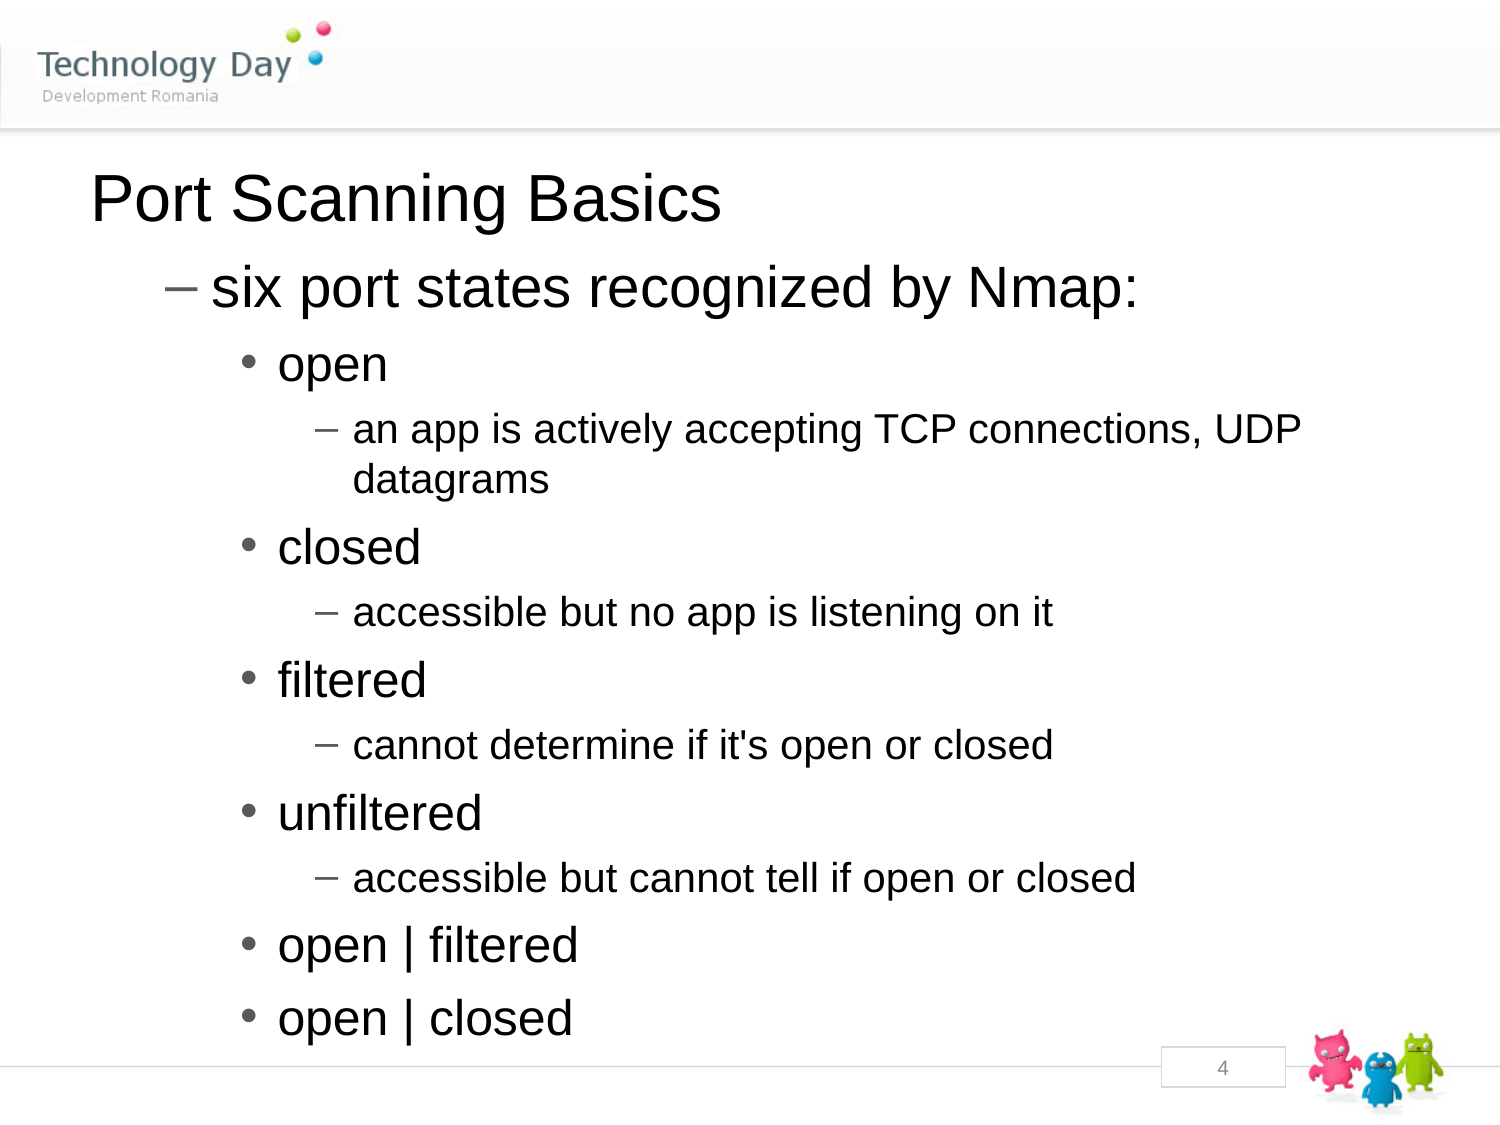

Port Scanning Basics
six port states recognized by Nmap:
open
an app is actively accepting TCP connections, UDP datagrams
closed
accessible but no app is listening on it
filtered
cannot determine if it's open or closed
unfiltered
accessible but cannot tell if open or closed
open | filtered
open | closed
#